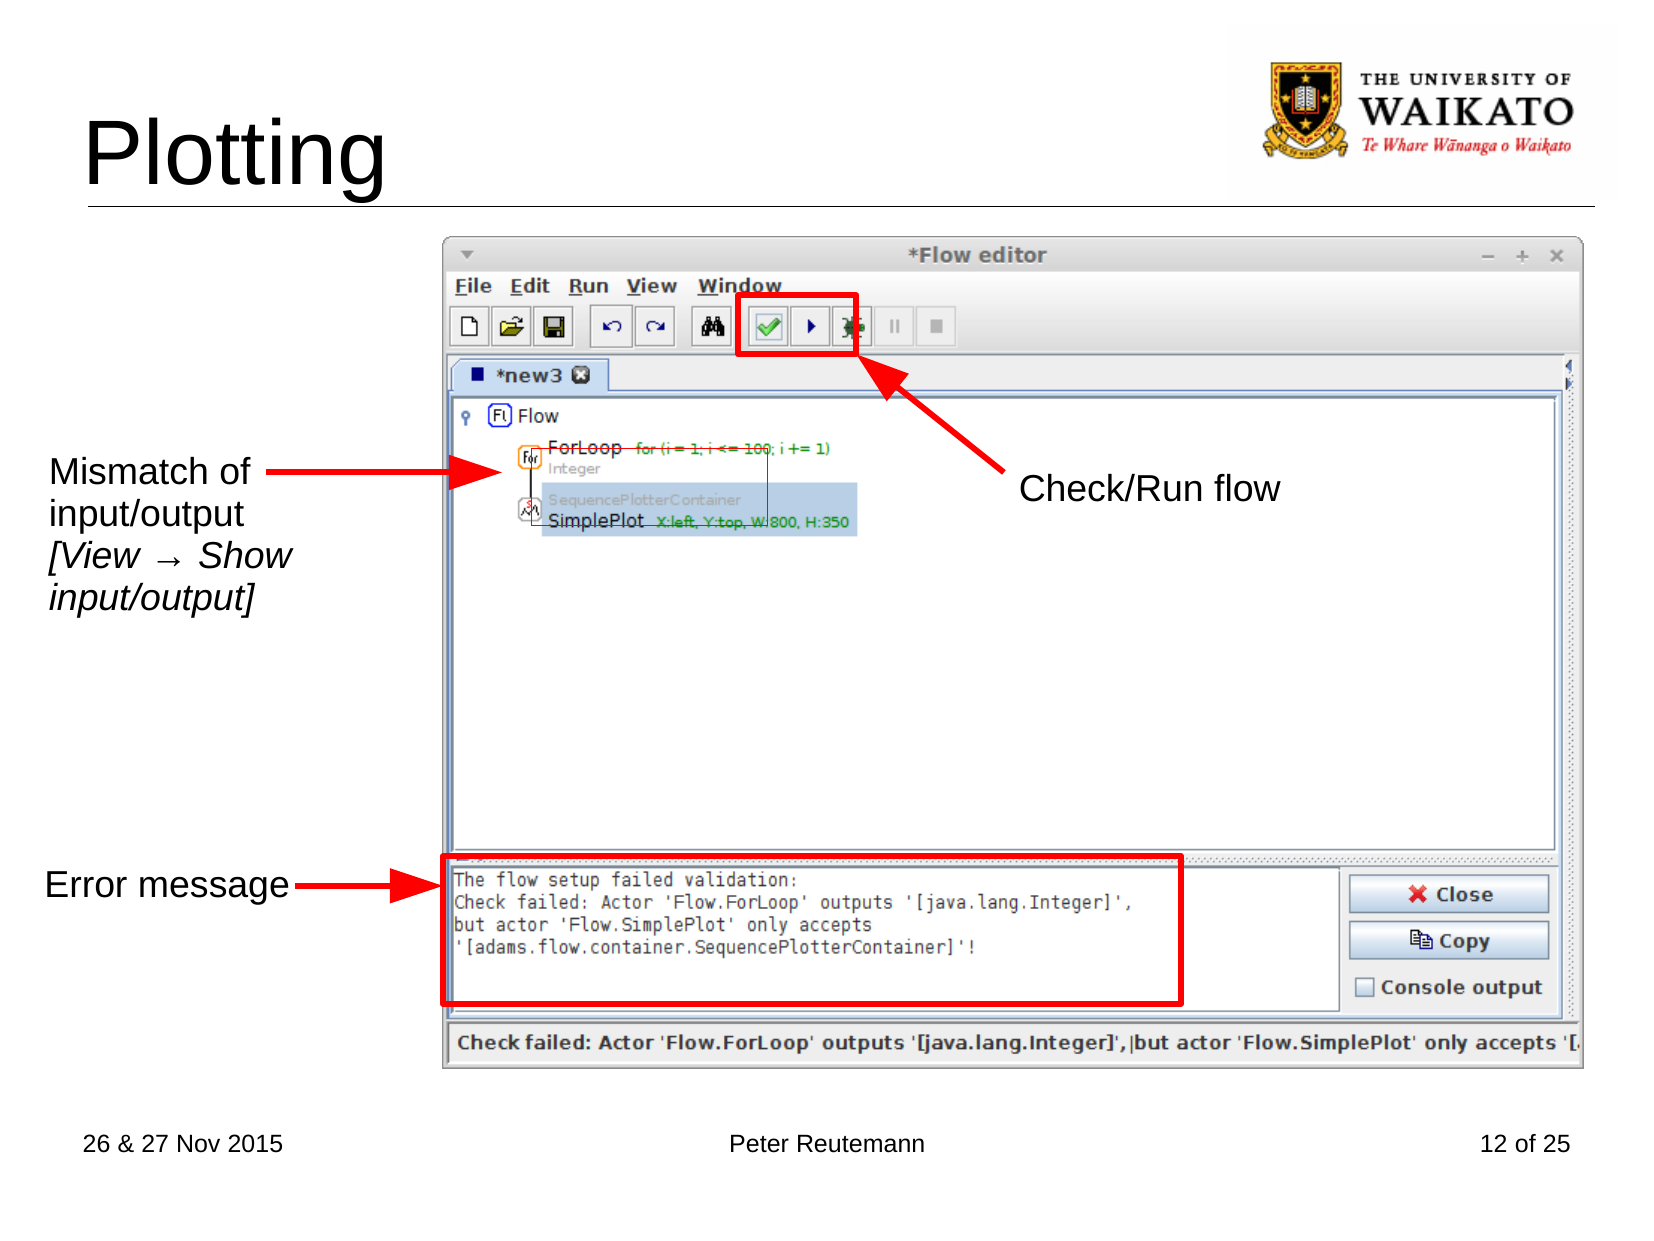

# Plotting
Mismatch of
input/output
[View → Show
input/output]
Check/Run flow
Error message
26 & 27 Nov 2015
Peter Reutemann
12